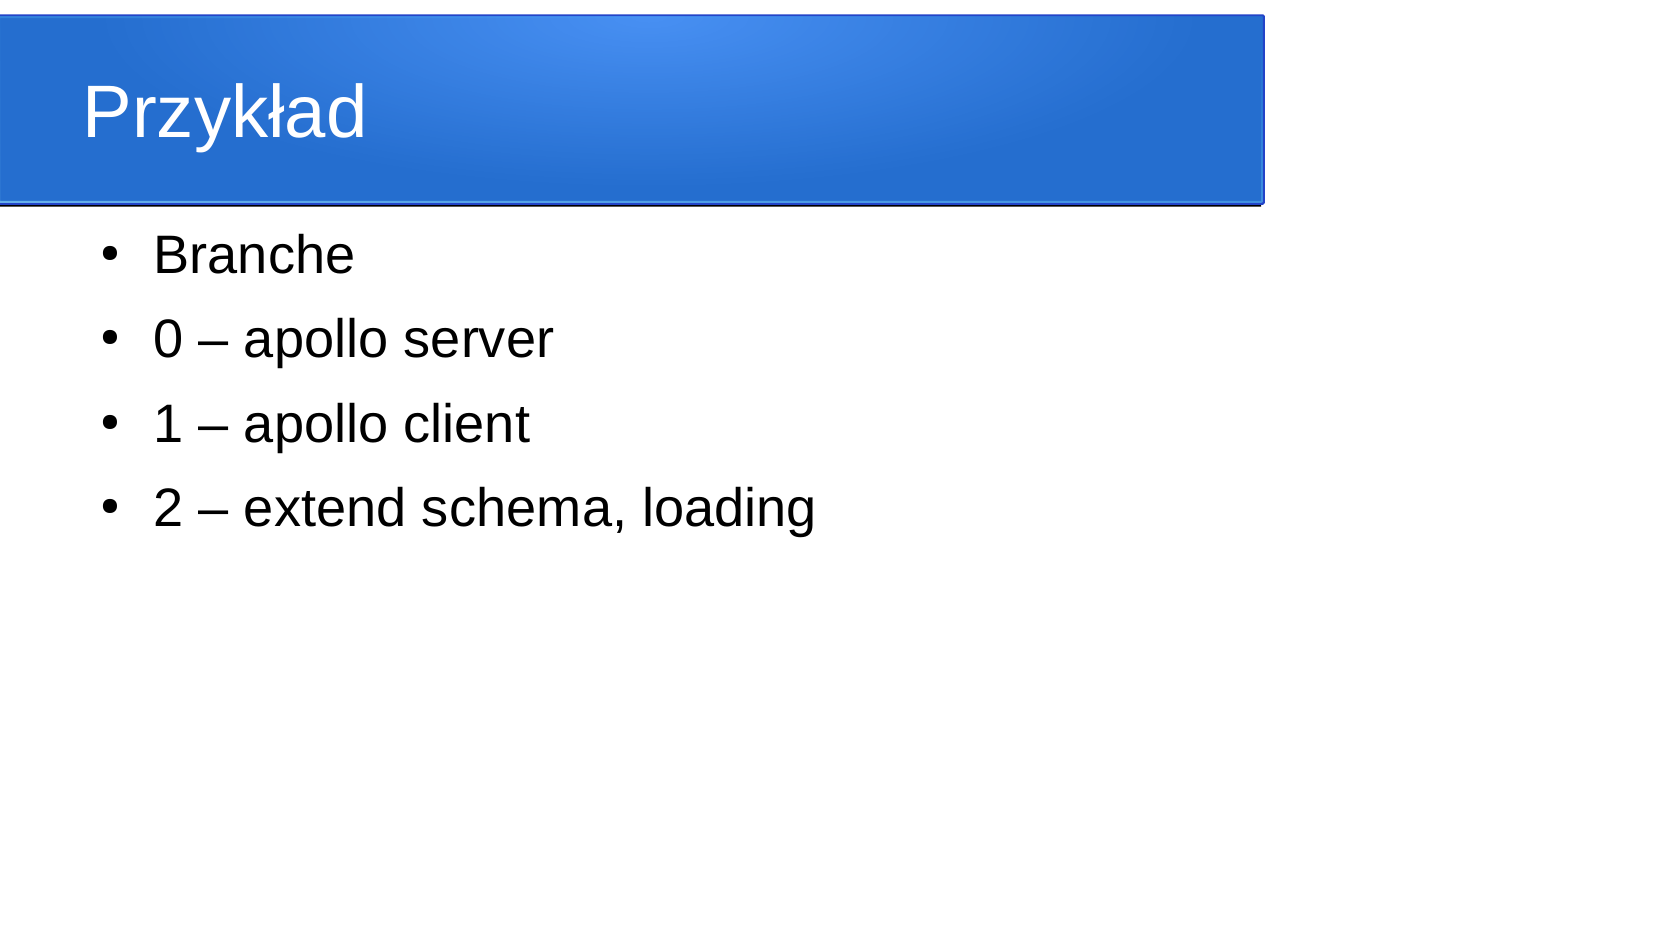

# Przykład
Branche
0 – apollo server
1 – apollo client
2 – extend schema, loading